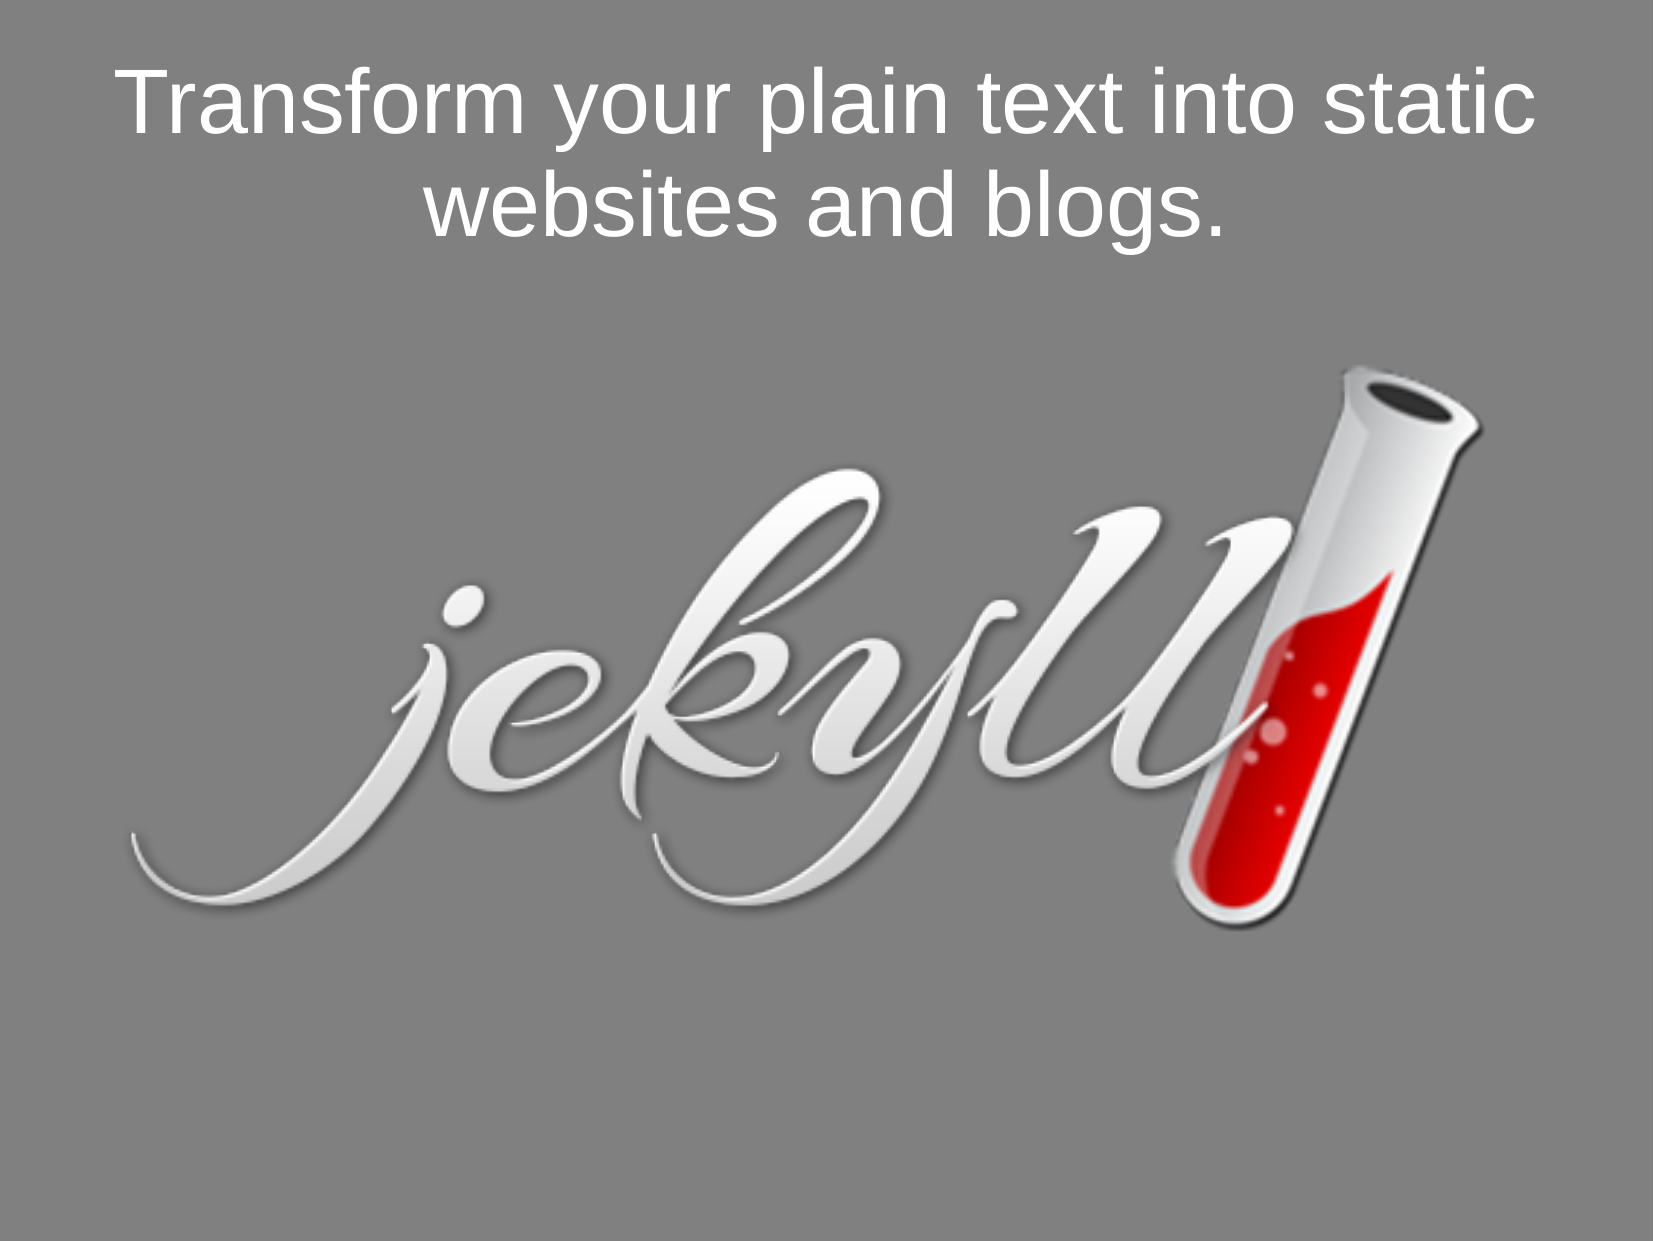

# Transform your plain text into static websites and blogs.